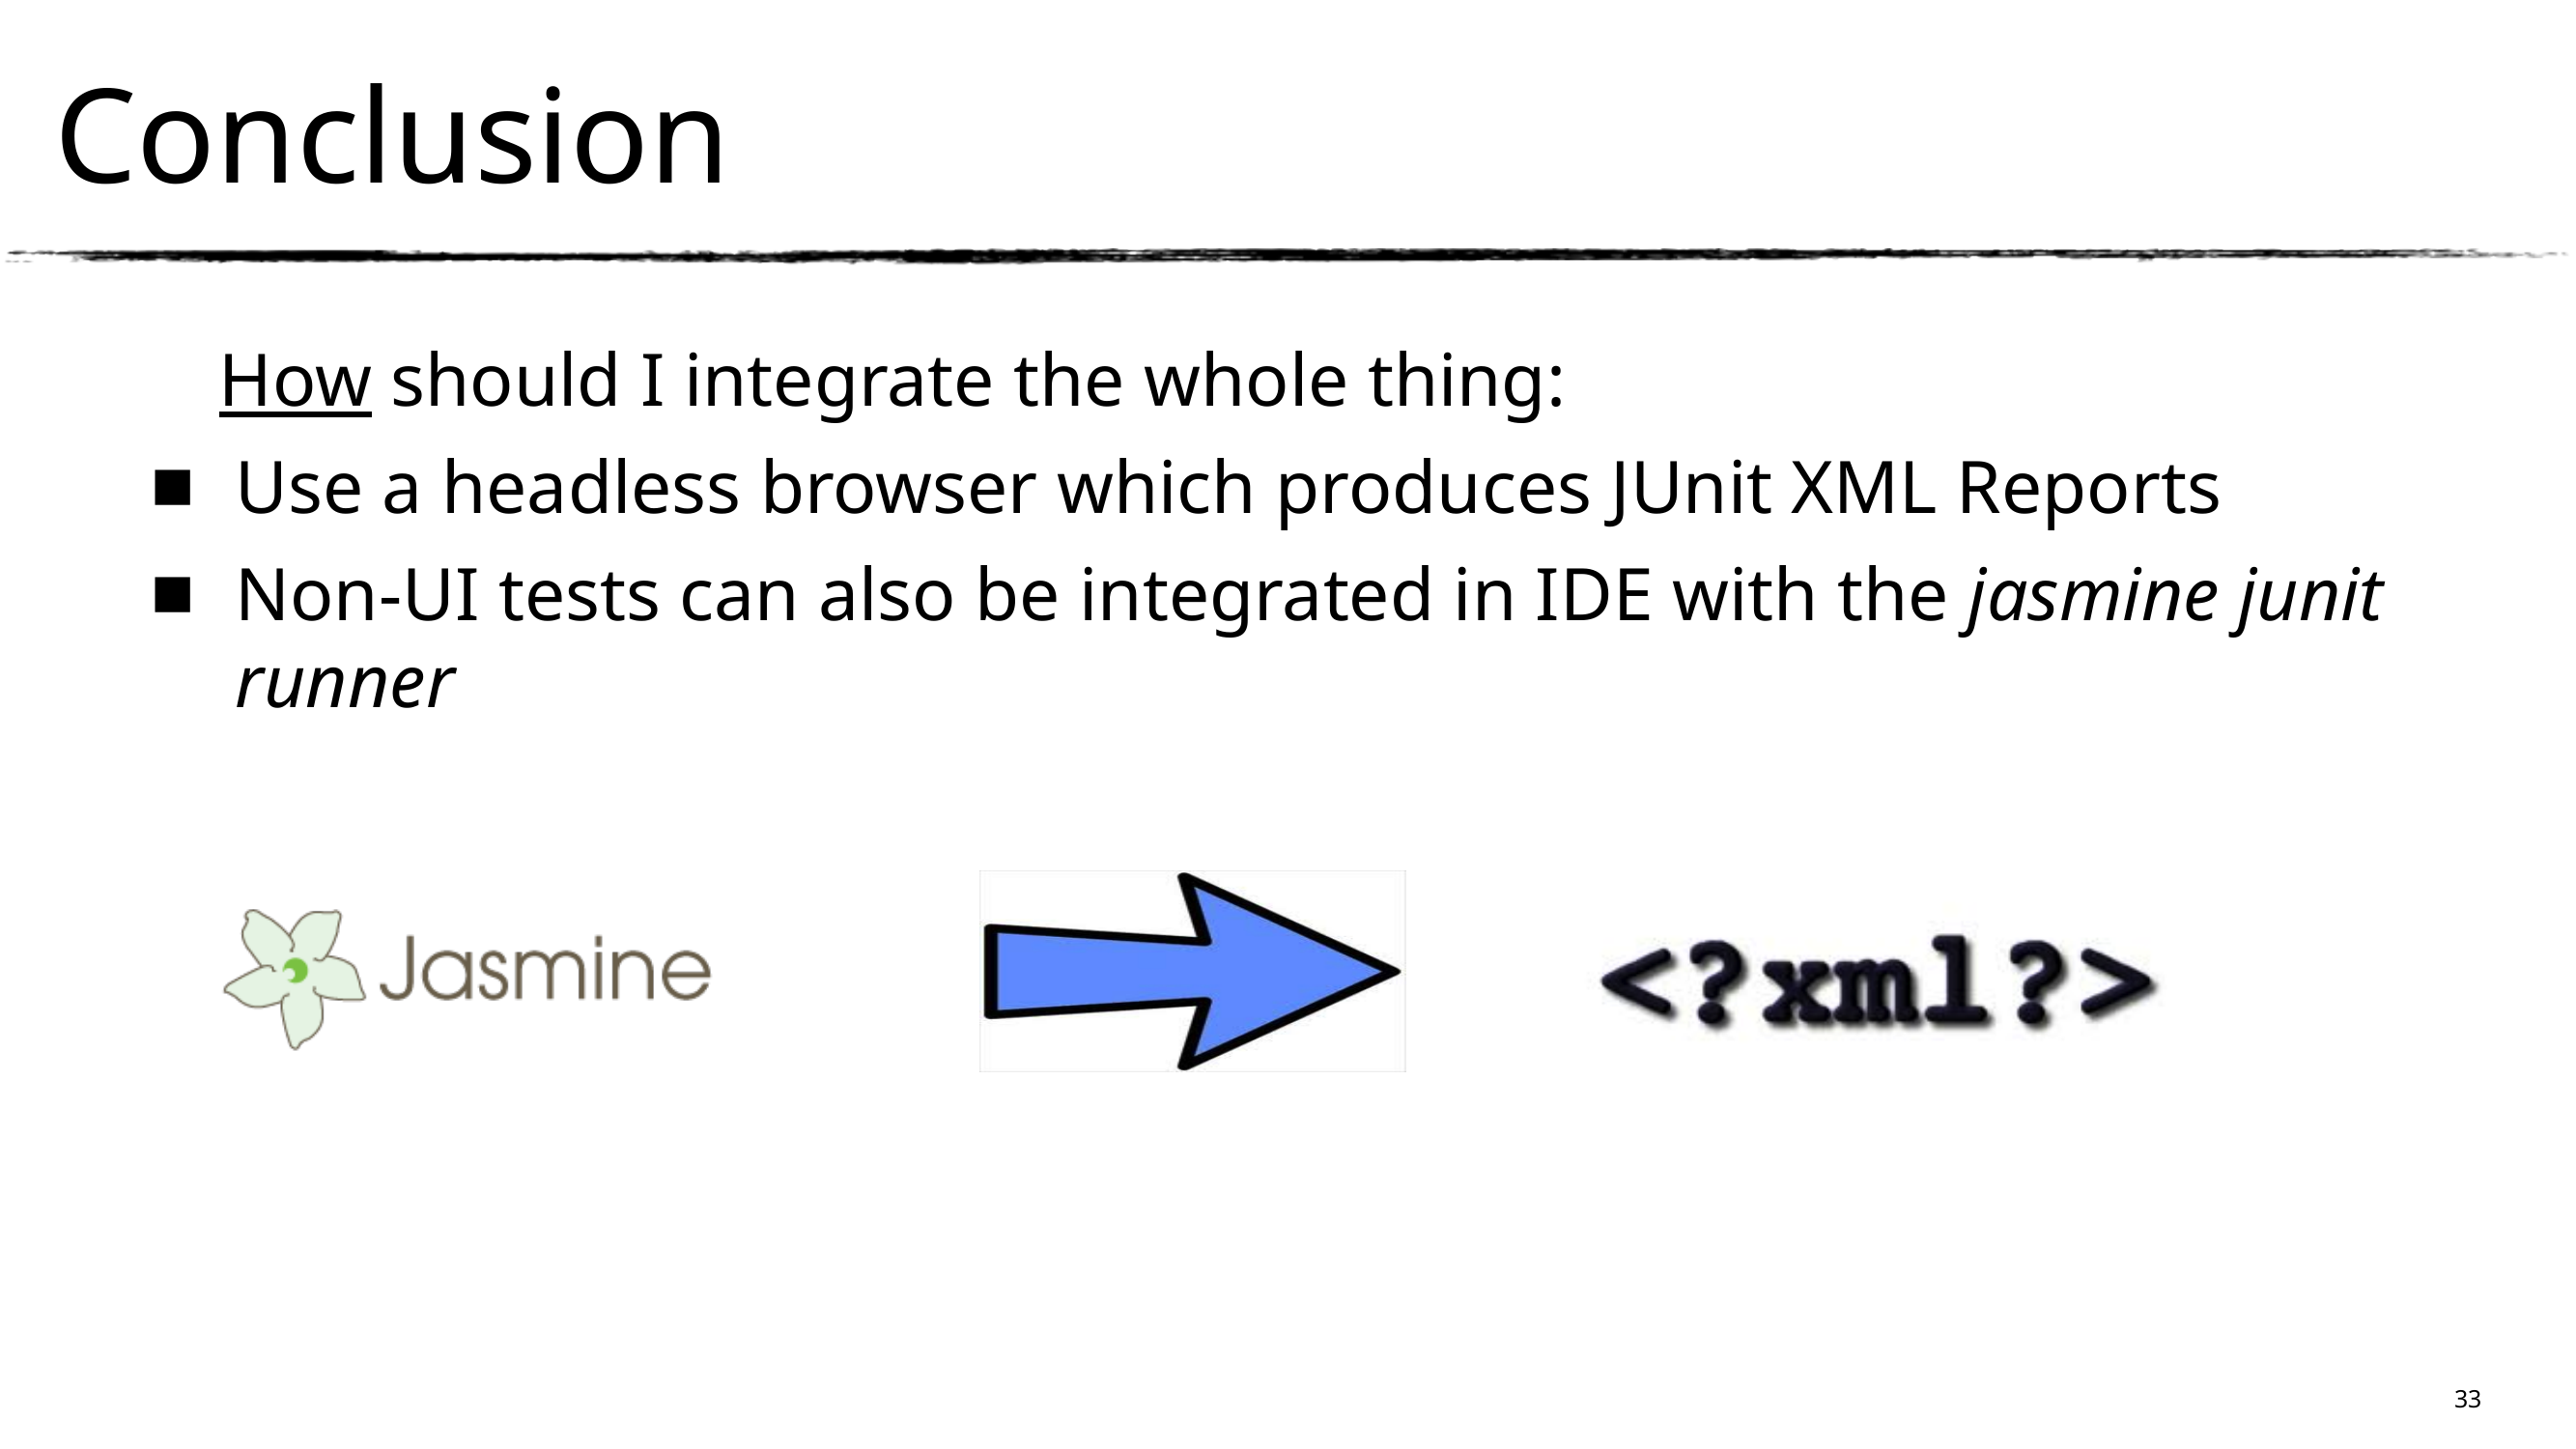

Conclusion
 How should I integrate the whole thing:
Use a headless browser which produces JUnit XML Reports
Non-UI tests can also be integrated in IDE with the jasmine junit runner